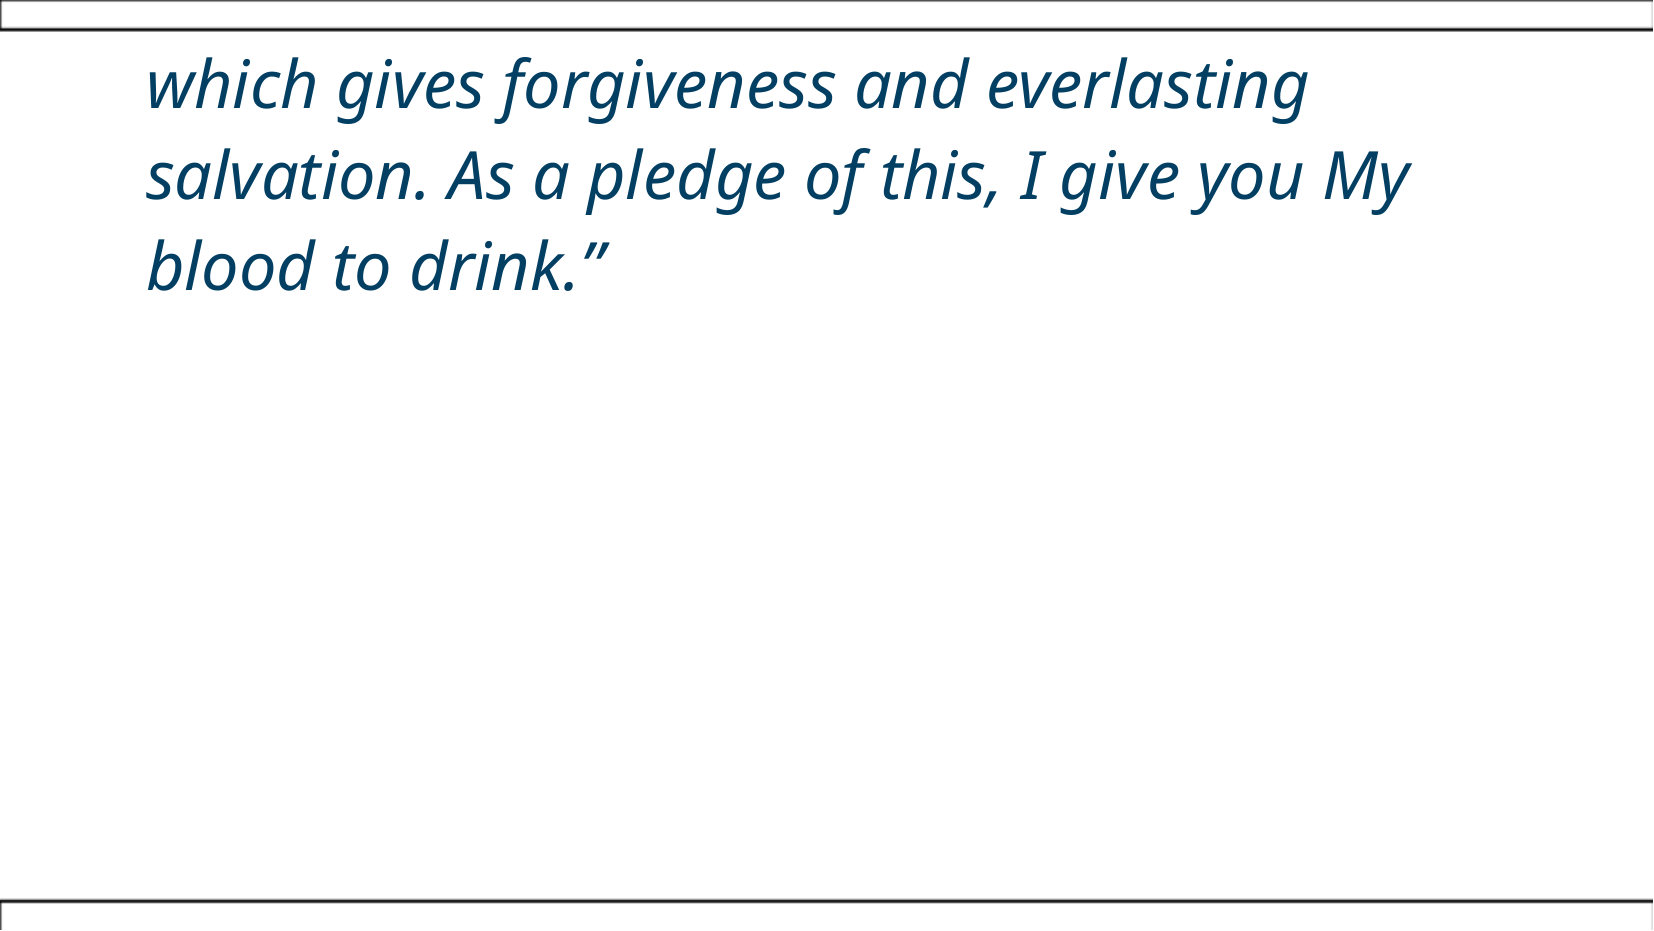

which gives forgiveness and everlasting
 salvation. As a pledge of this, I give you My
 blood to drink.”